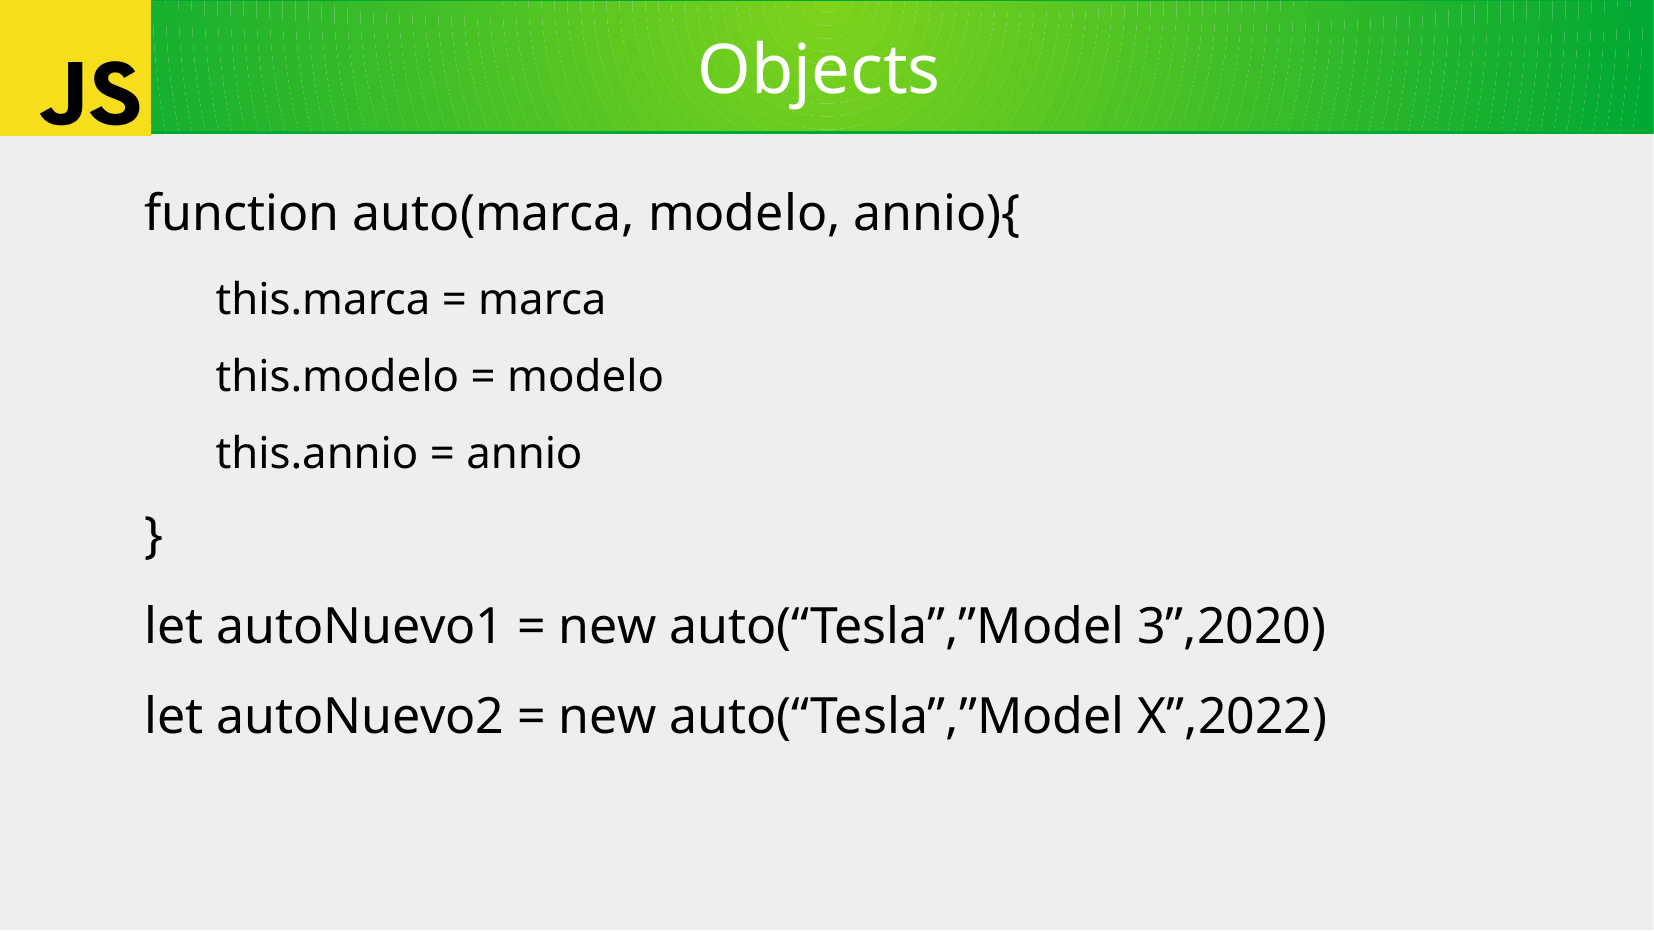

# Objects
function auto(marca, modelo, annio){
this.marca = marca
this.modelo = modelo
this.annio = annio
}
let autoNuevo1 = new auto(“Tesla”,”Model 3”,2020)
let autoNuevo2 = new auto(“Tesla”,”Model X”,2022)